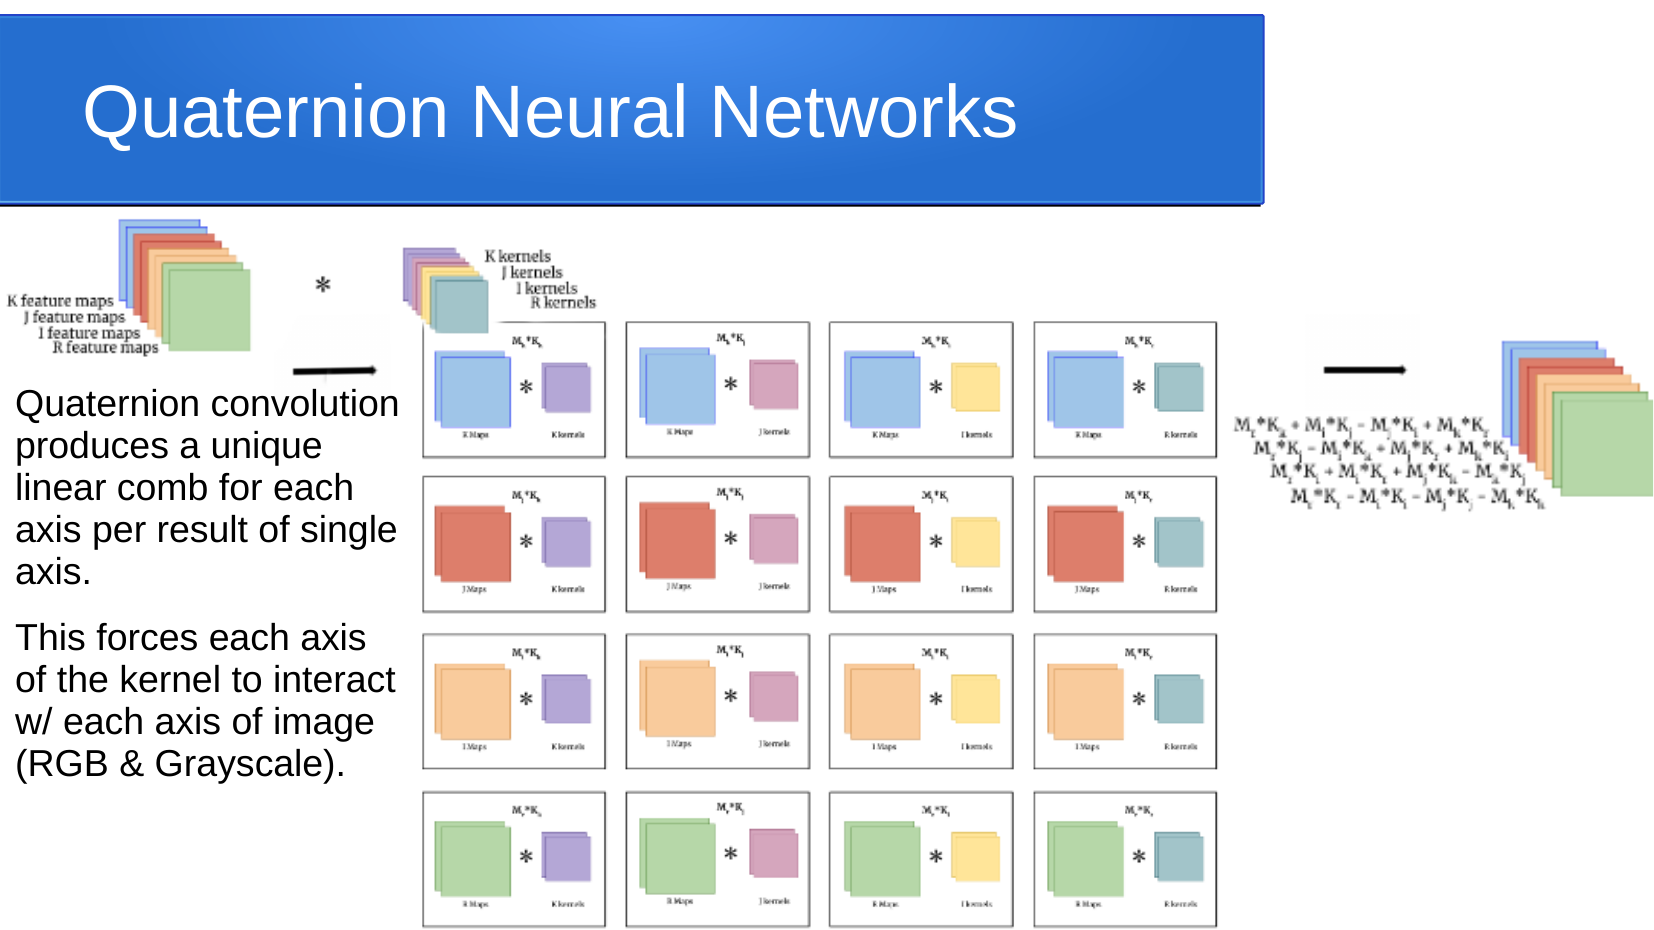

# Quaternion Neural Networks
Quaternion convolution produces a unique linear comb for each axis per result of single axis.
This forces each axis of the kernel to interact w/ each axis of image (RGB & Grayscale).